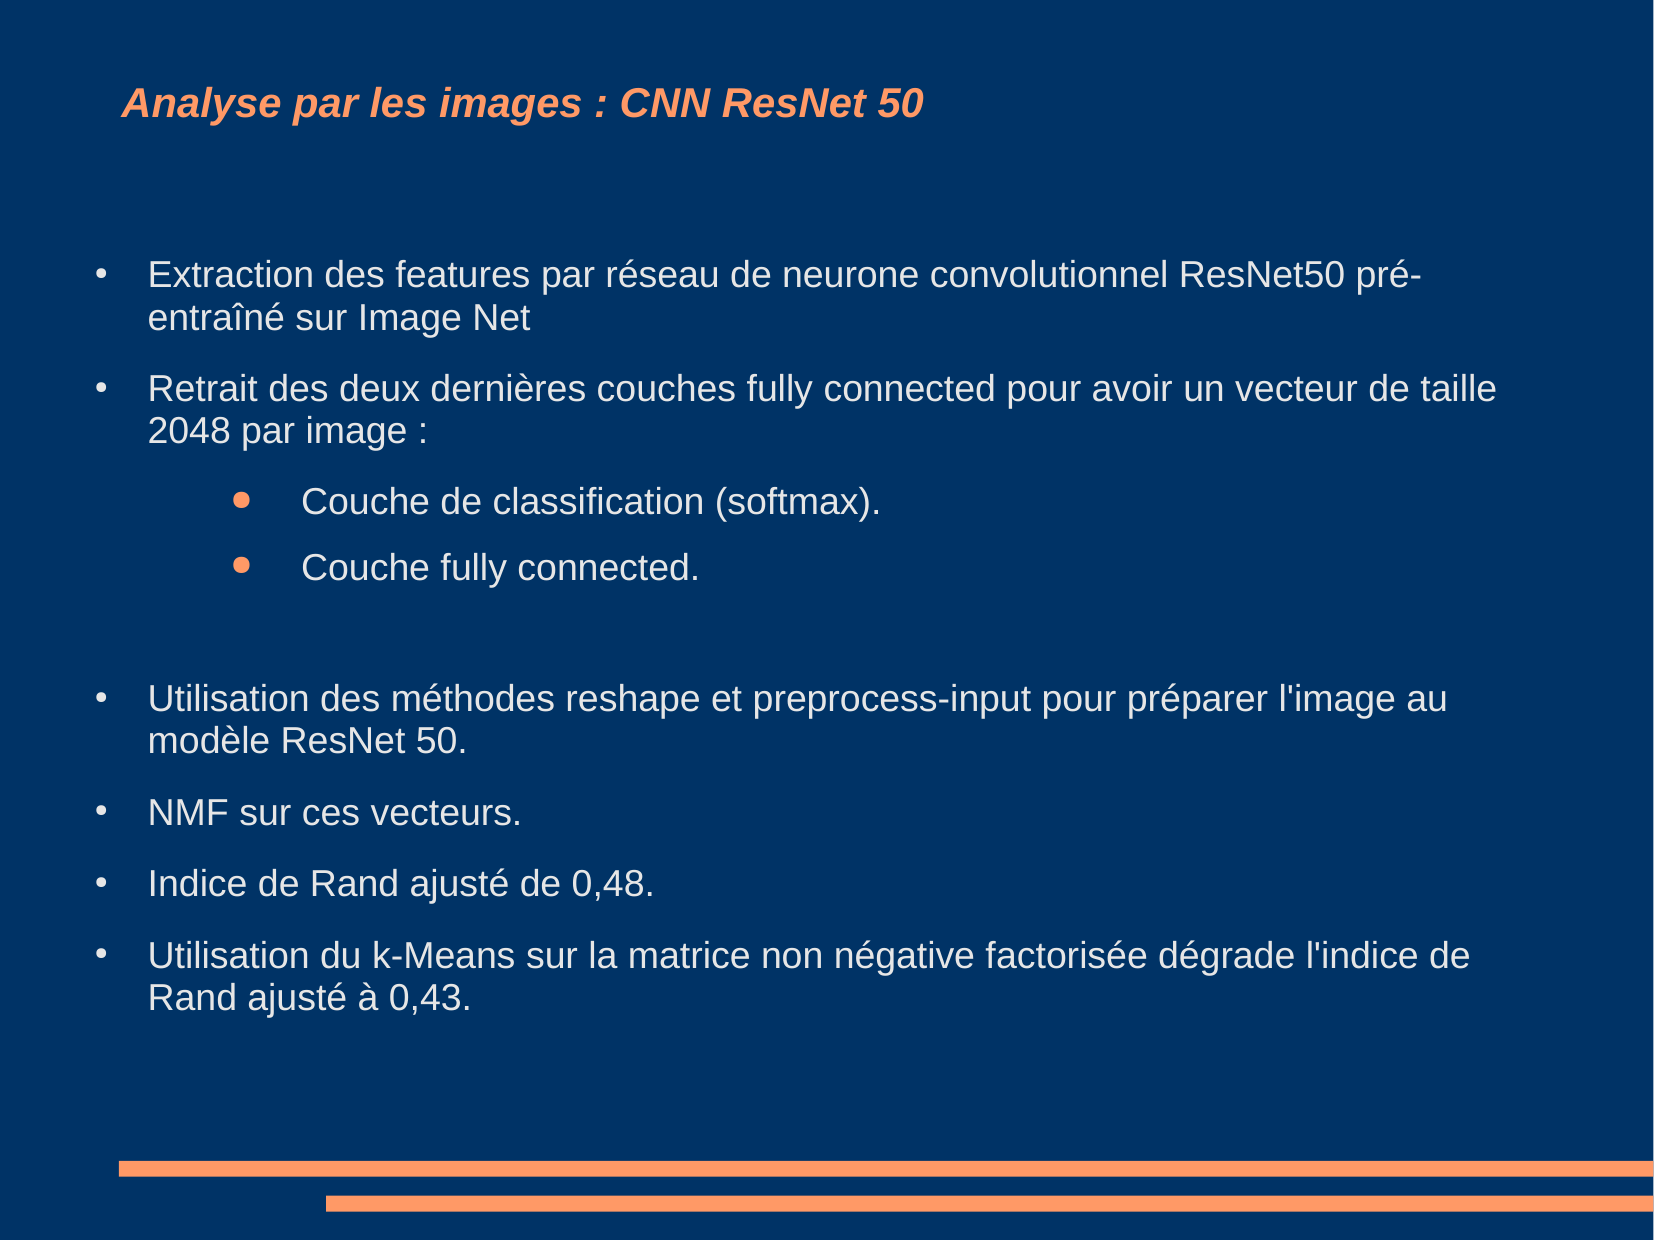

# Analyse par les images : CNN ResNet 50
Extraction des features par réseau de neurone convolutionnel ResNet50 pré-entraîné sur Image Net
Retrait des deux dernières couches fully connected pour avoir un vecteur de taille 2048 par image :
Couche de classification (softmax).
Couche fully connected.
Utilisation des méthodes reshape et preprocess-input pour préparer l'image au modèle ResNet 50.
NMF sur ces vecteurs.
Indice de Rand ajusté de 0,48.
Utilisation du k-Means sur la matrice non négative factorisée dégrade l'indice de Rand ajusté à 0,43.